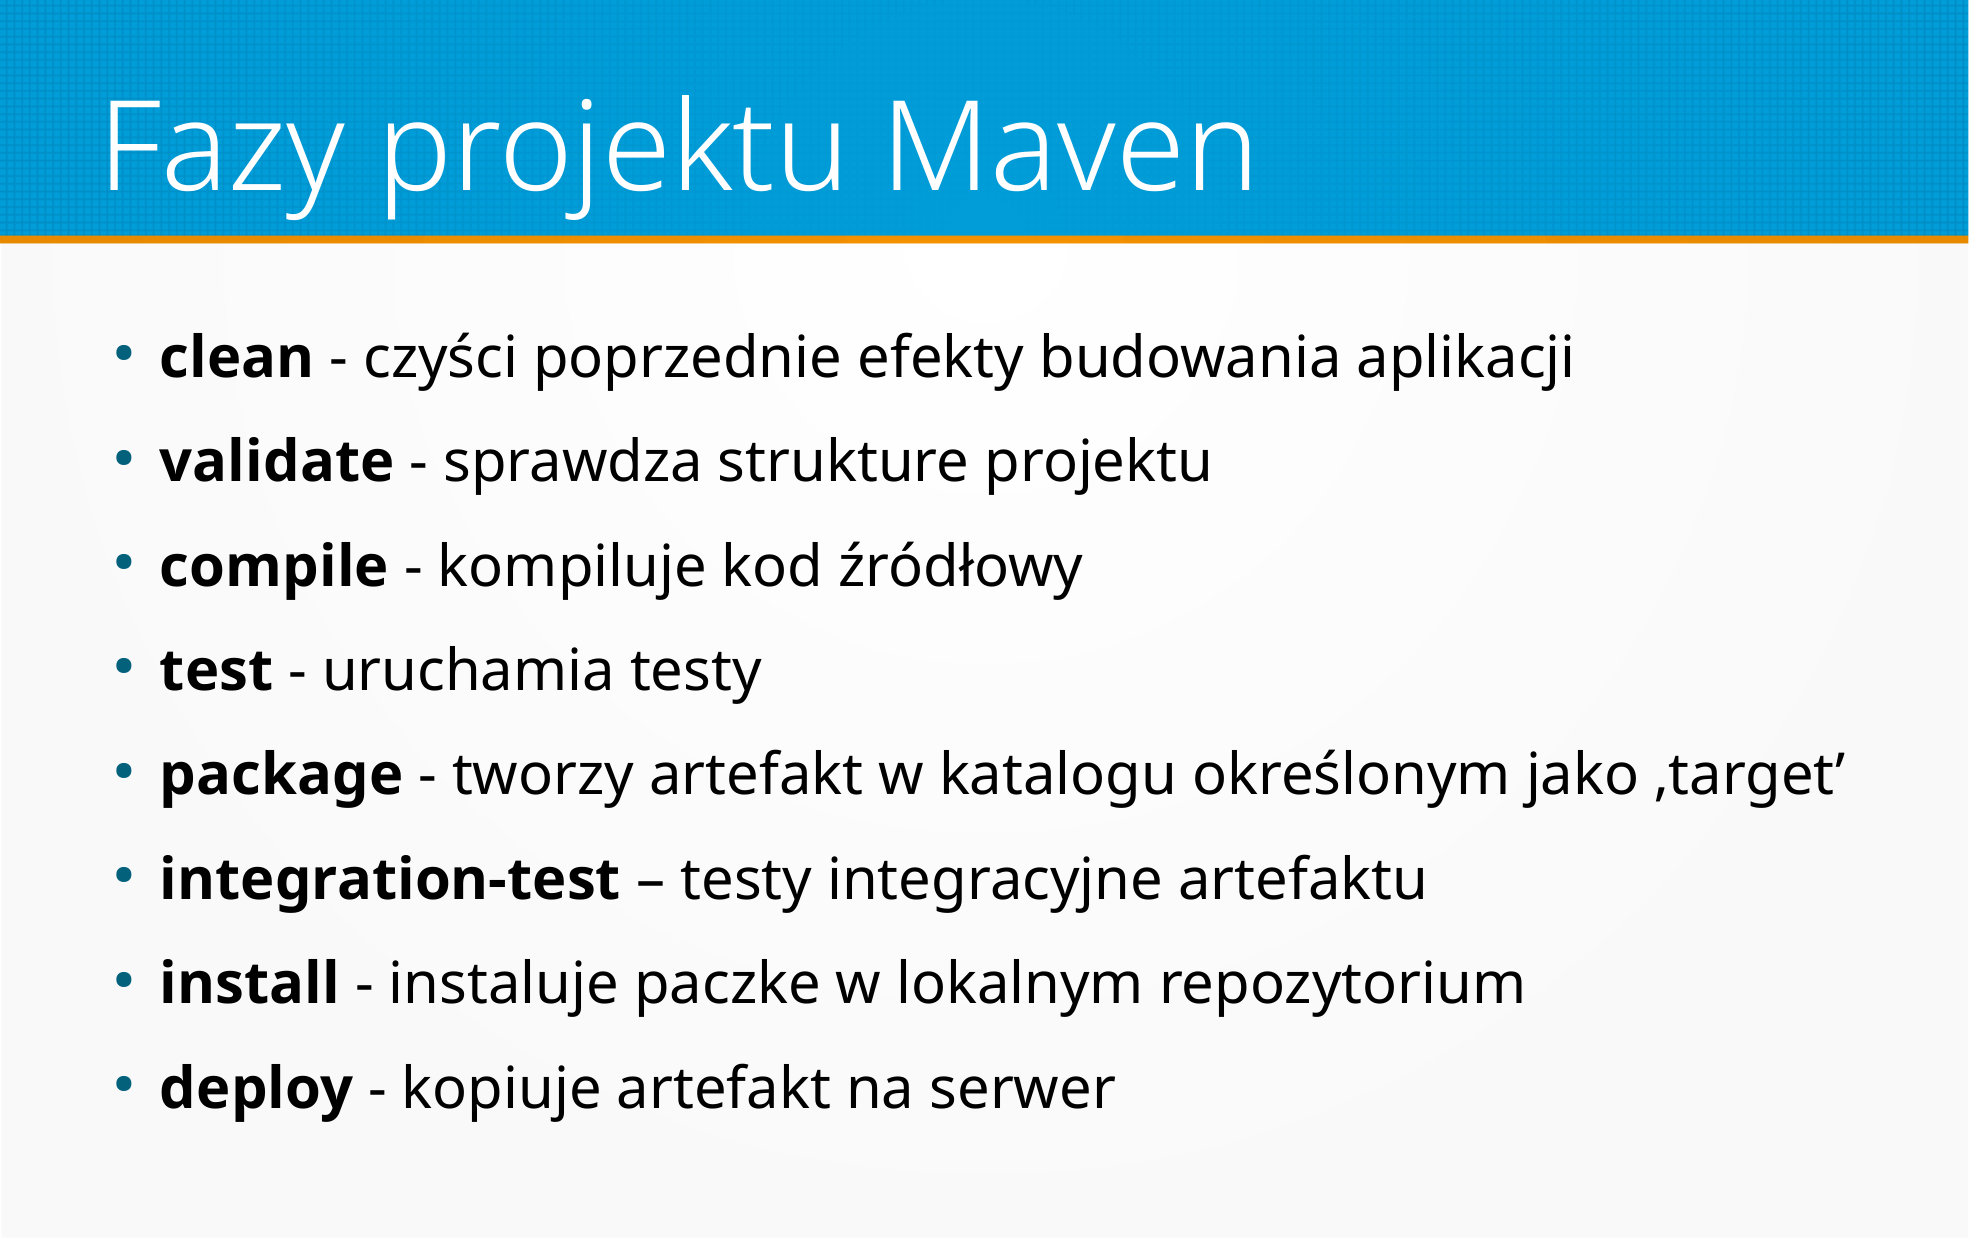

# Fazy projektu Maven
clean - czyści poprzednie efekty budowania aplikacji
validate - sprawdza strukture projektu
compile - kompiluje kod źródłowy
test - uruchamia testy
package - tworzy artefakt w katalogu określonym jako ‚target’
integration-test – testy integracyjne artefaktu
install - instaluje paczke w lokalnym repozytorium
deploy - kopiuje artefakt na serwer